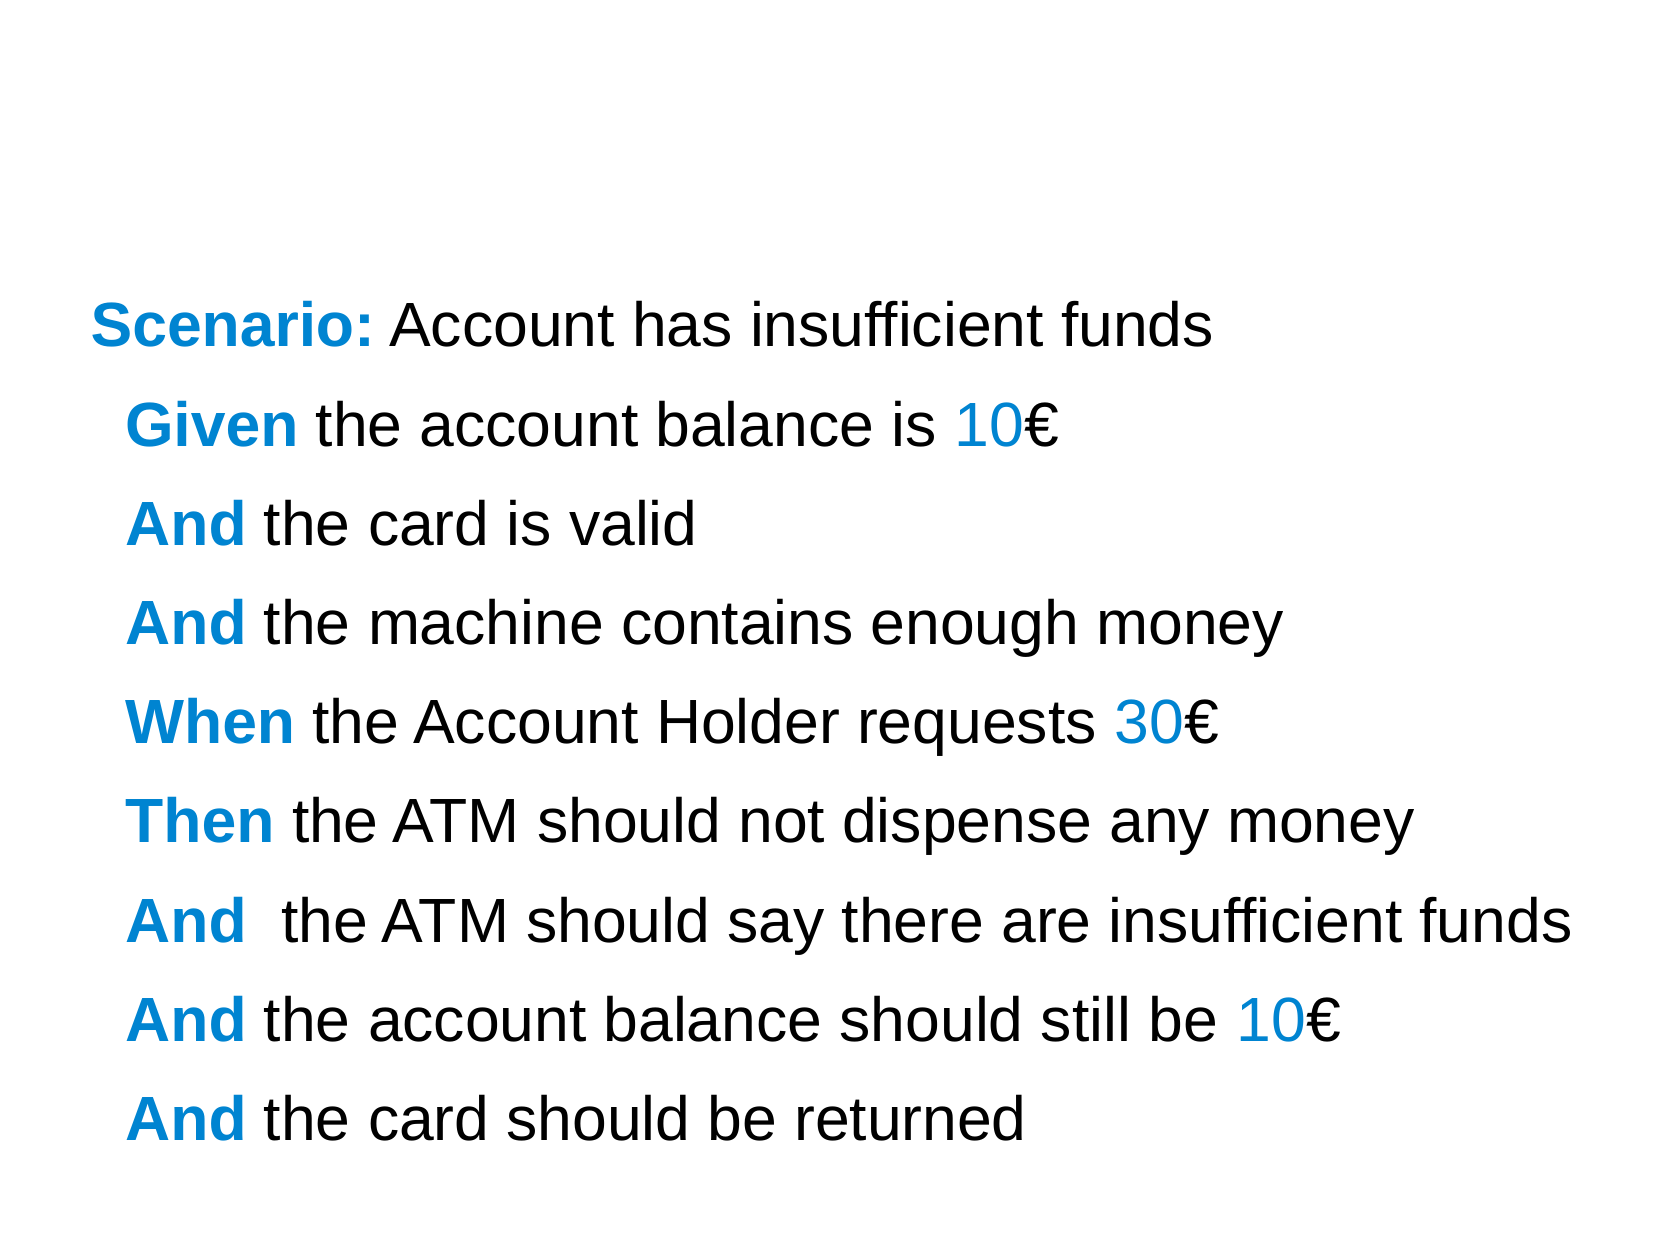

# Scenario: Account has insufficient funds
 Given the account balance is 10€
 And the card is valid
 And the machine contains enough money
 When the Account Holder requests 30€
 Then the ATM should not dispense any money
 And the ATM should say there are insufficient funds
 And the account balance should still be 10€
 And the card should be returned